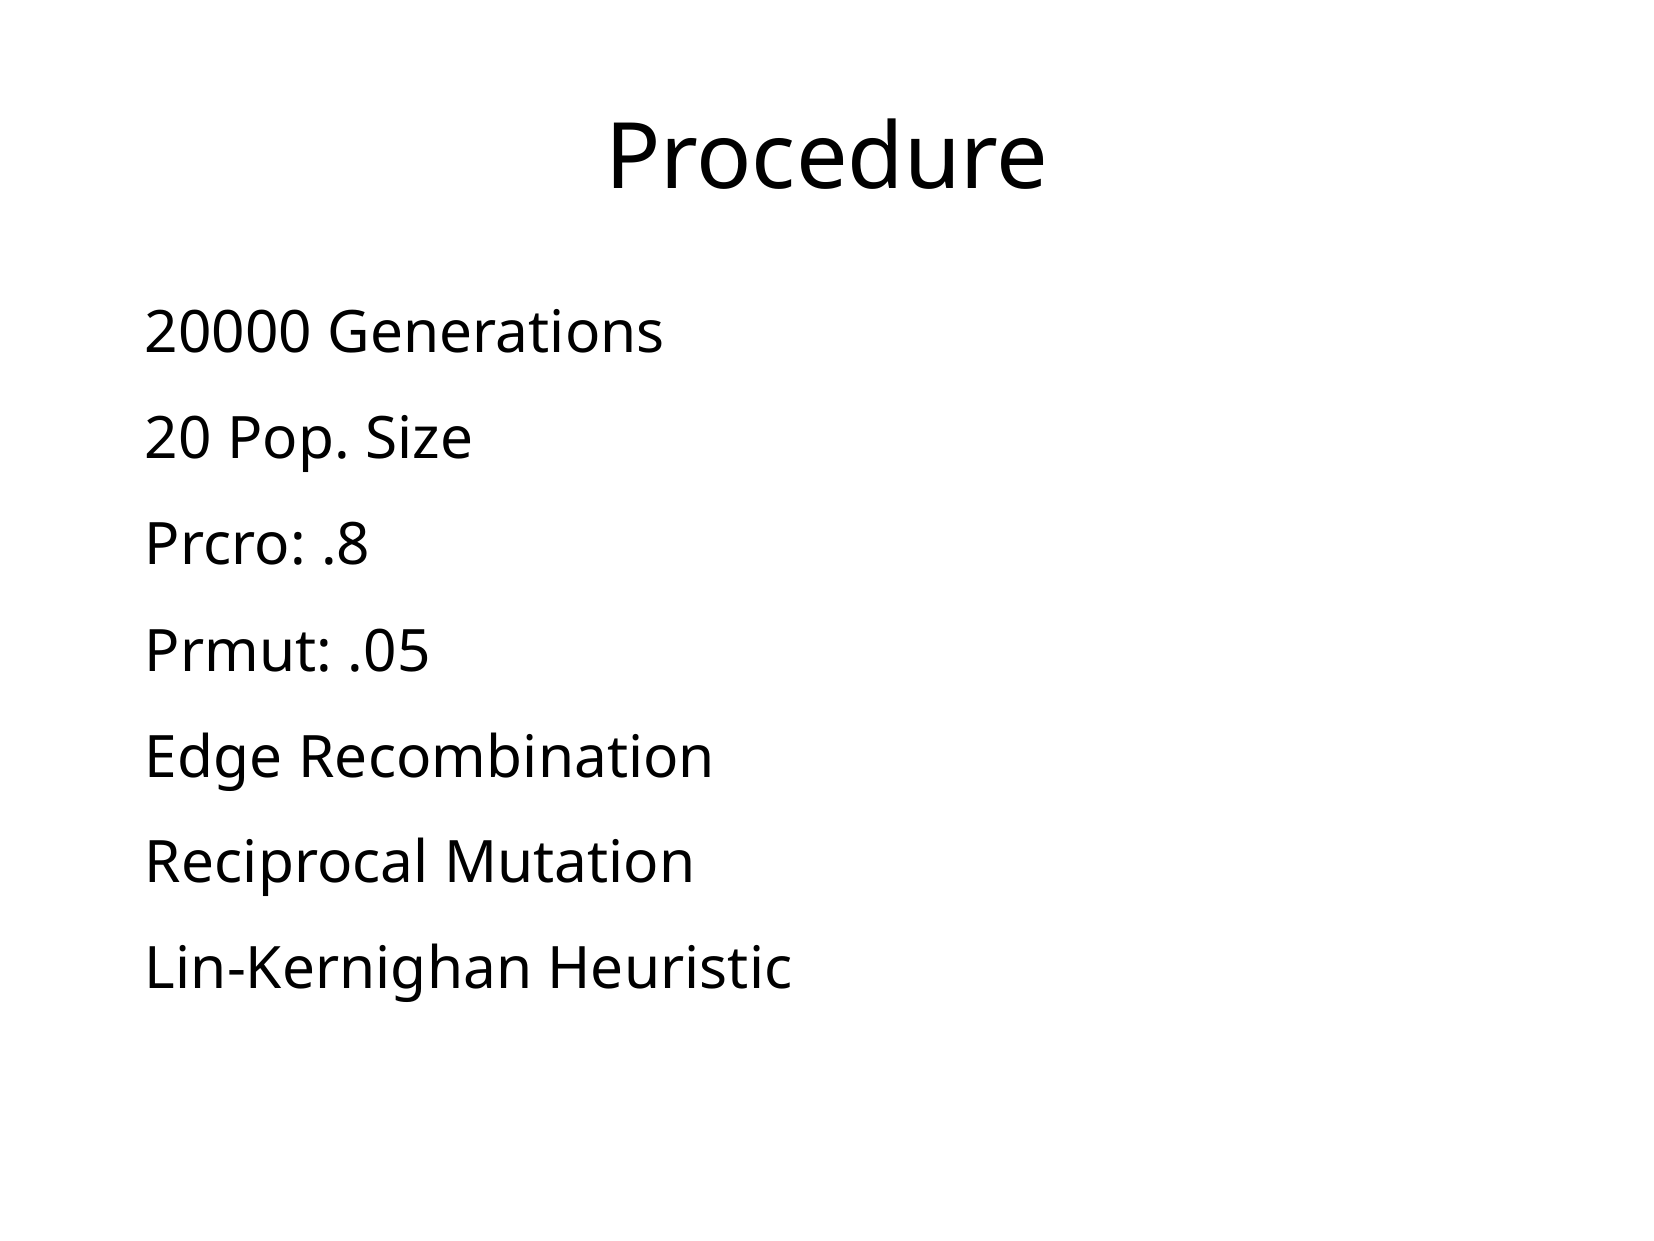

# Procedure
20000 Generations
20 Pop. Size
Prcro: .8
Prmut: .05
Edge Recombination
Reciprocal Mutation
Lin-Kernighan Heuristic